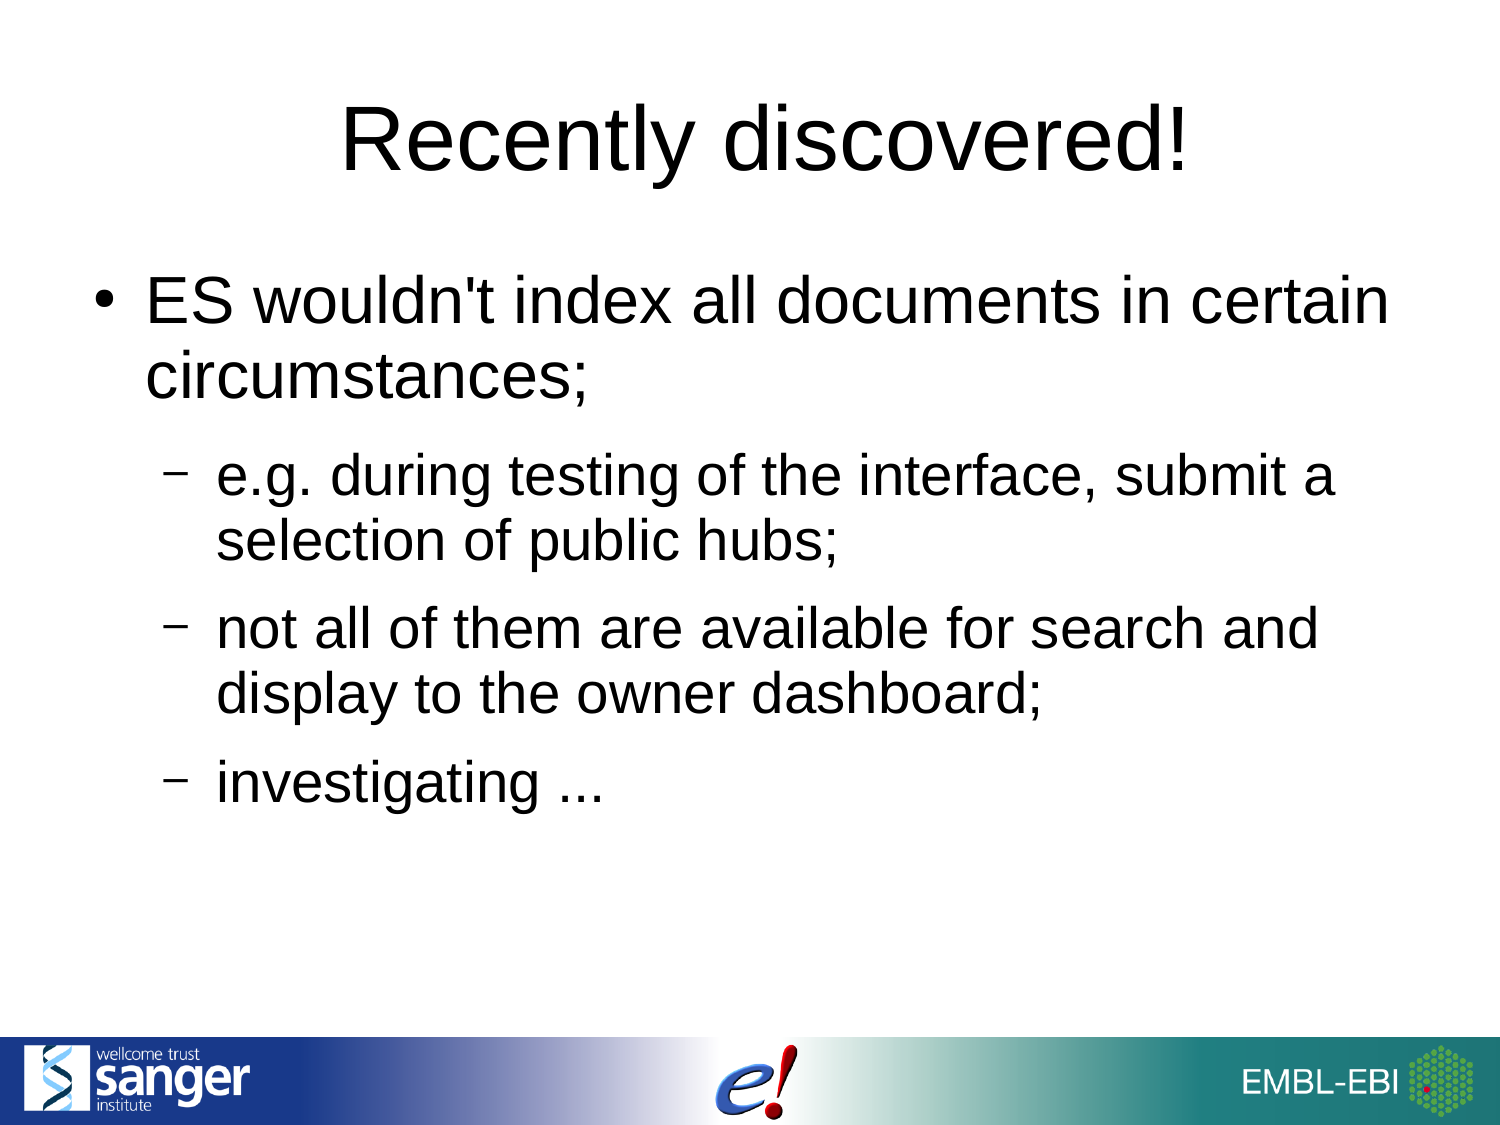

# Recently discovered!
ES wouldn't index all documents in certain circumstances;
e.g. during testing of the interface, submit a selection of public hubs;
not all of them are available for search and display to the owner dashboard;
investigating ...